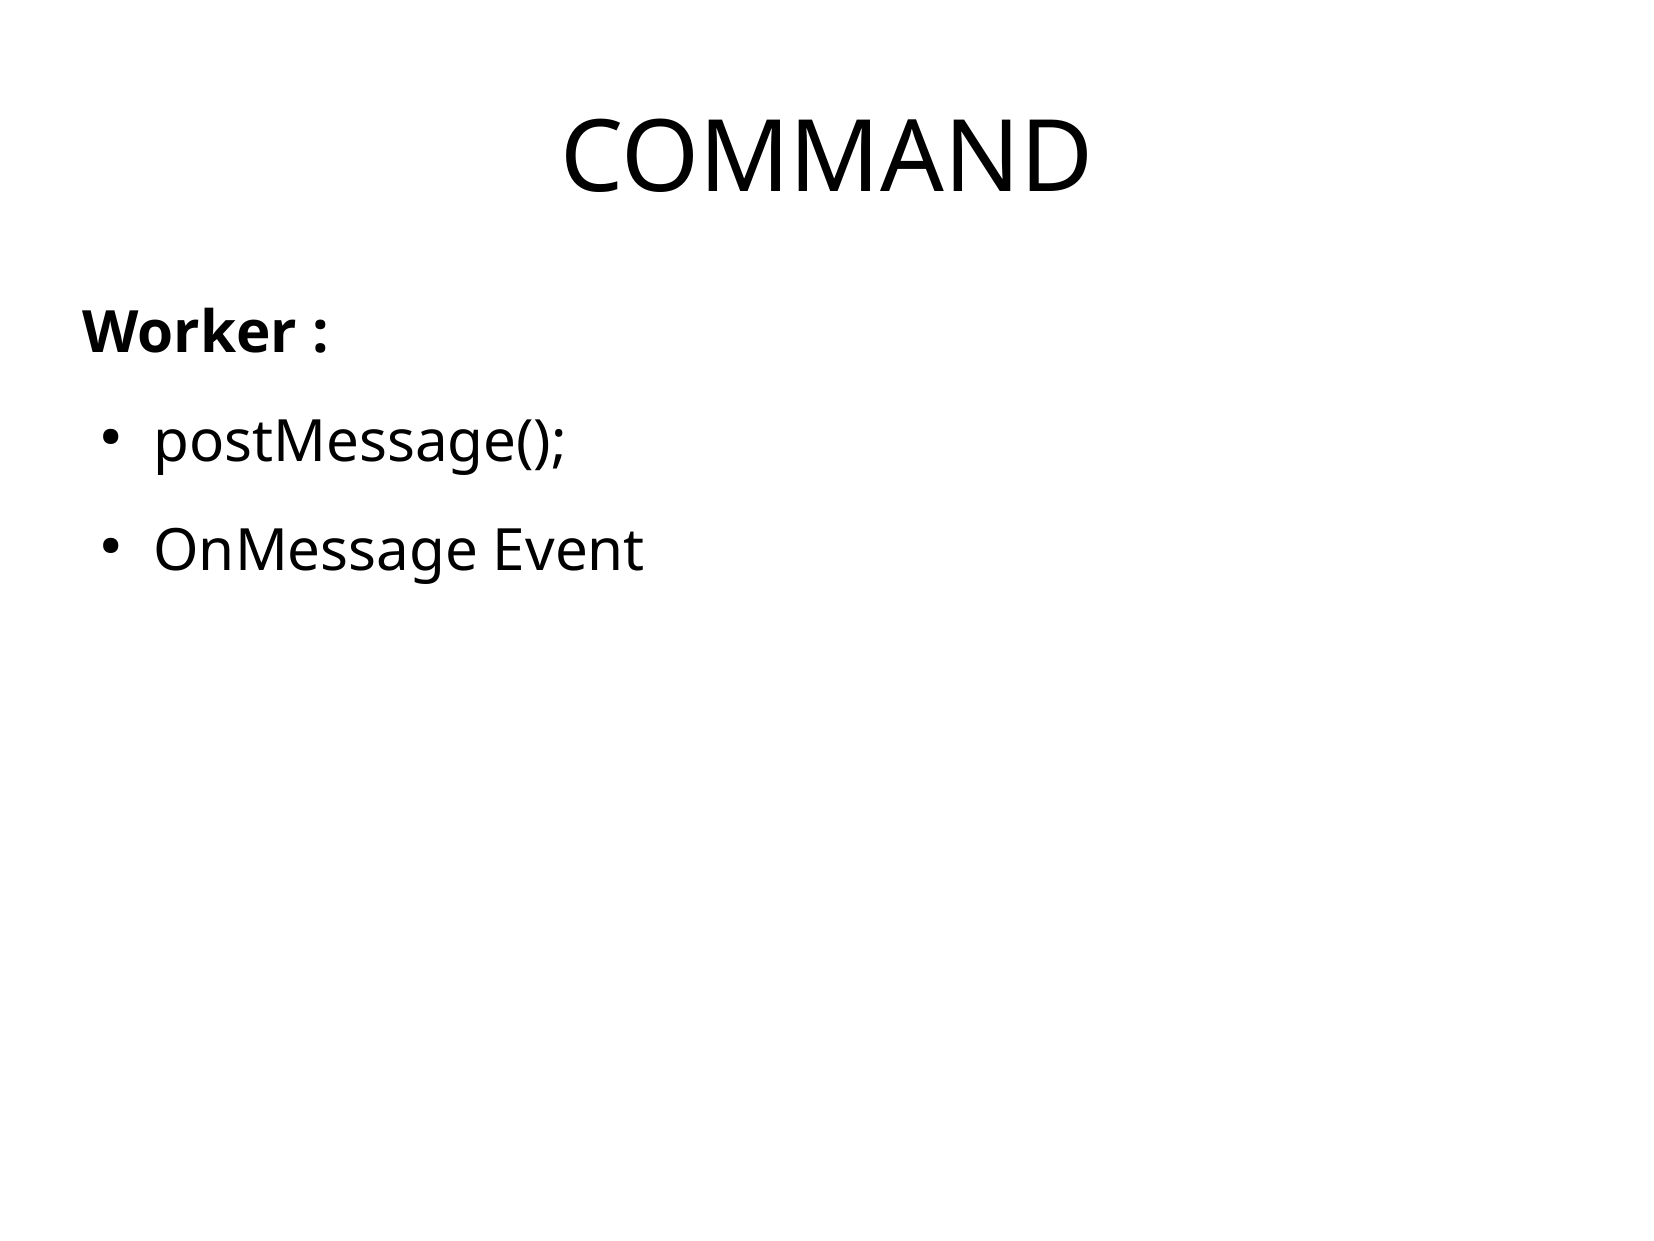

# COMMAND
Worker :
postMessage();
OnMessage Event